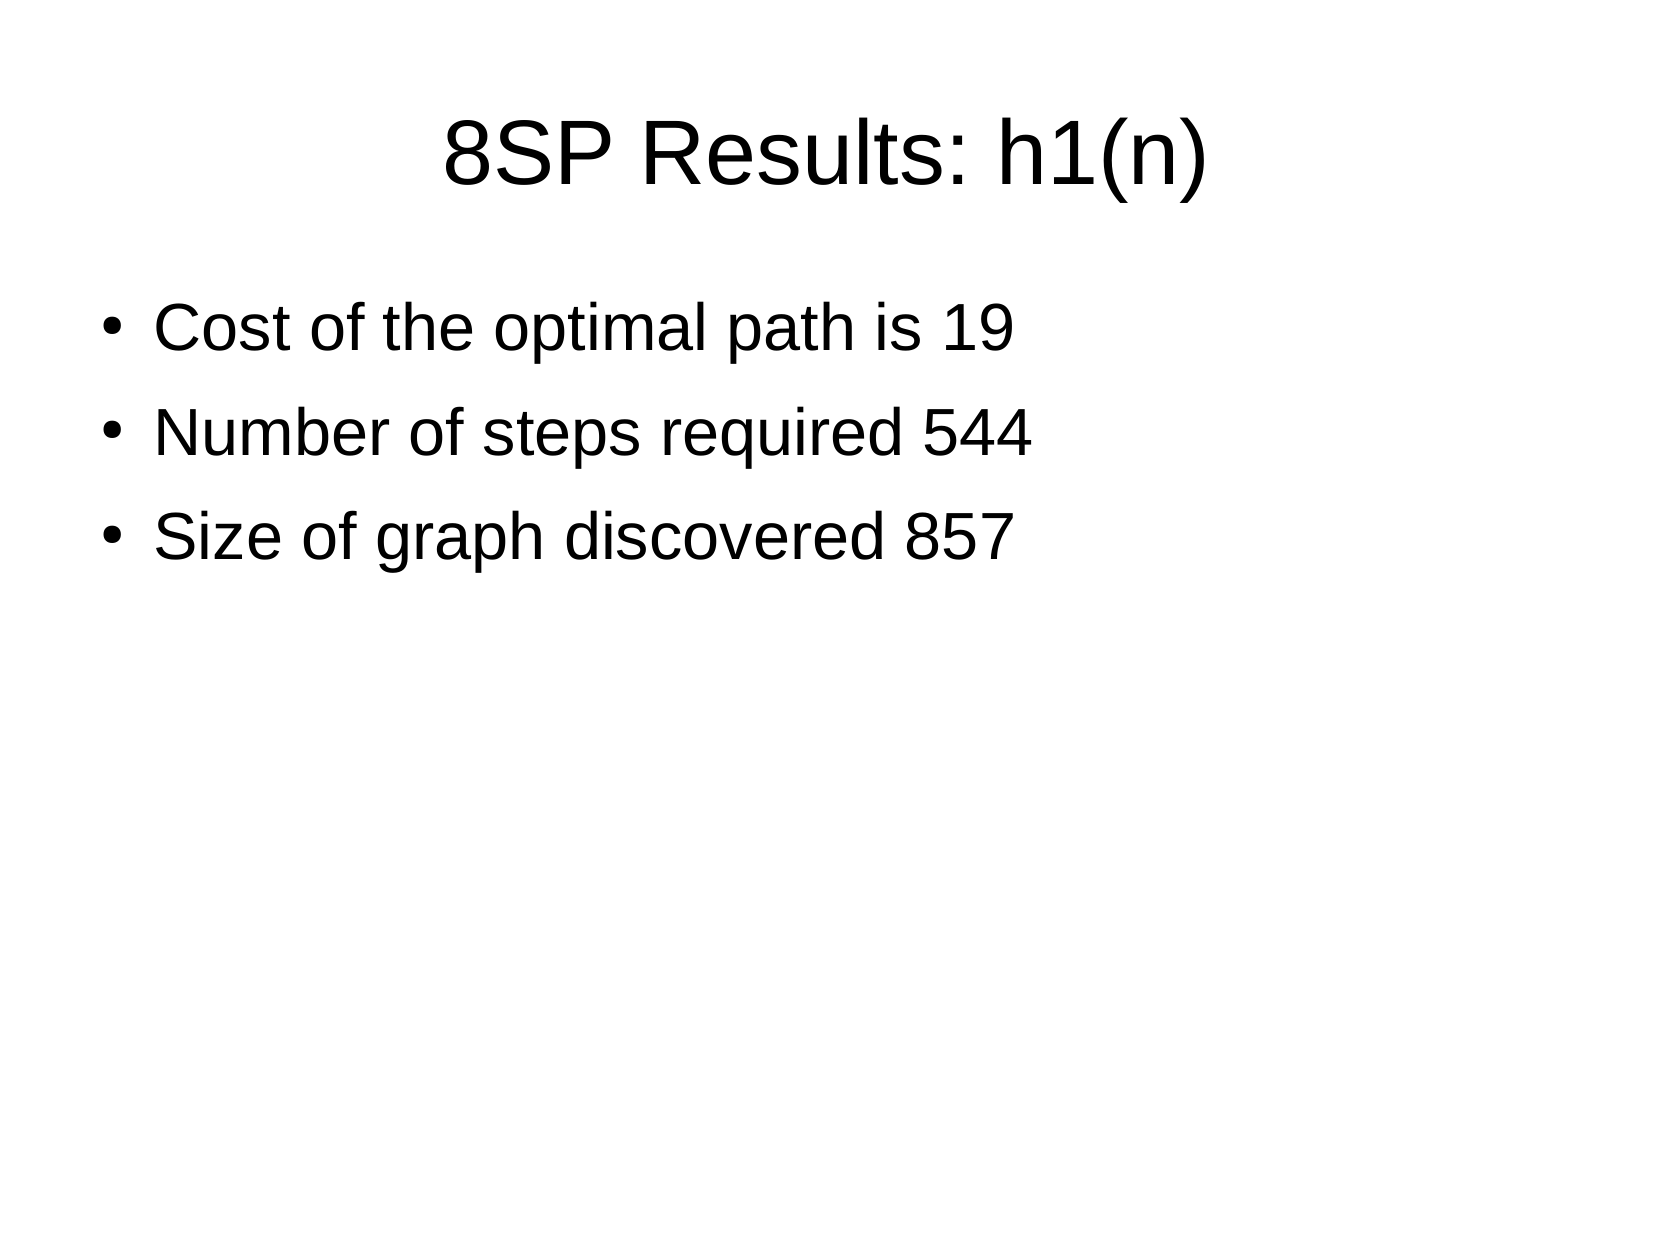

# 8SP Results: h1(n)
Cost of the optimal path is 19
Number of steps required 544
Size of graph discovered 857